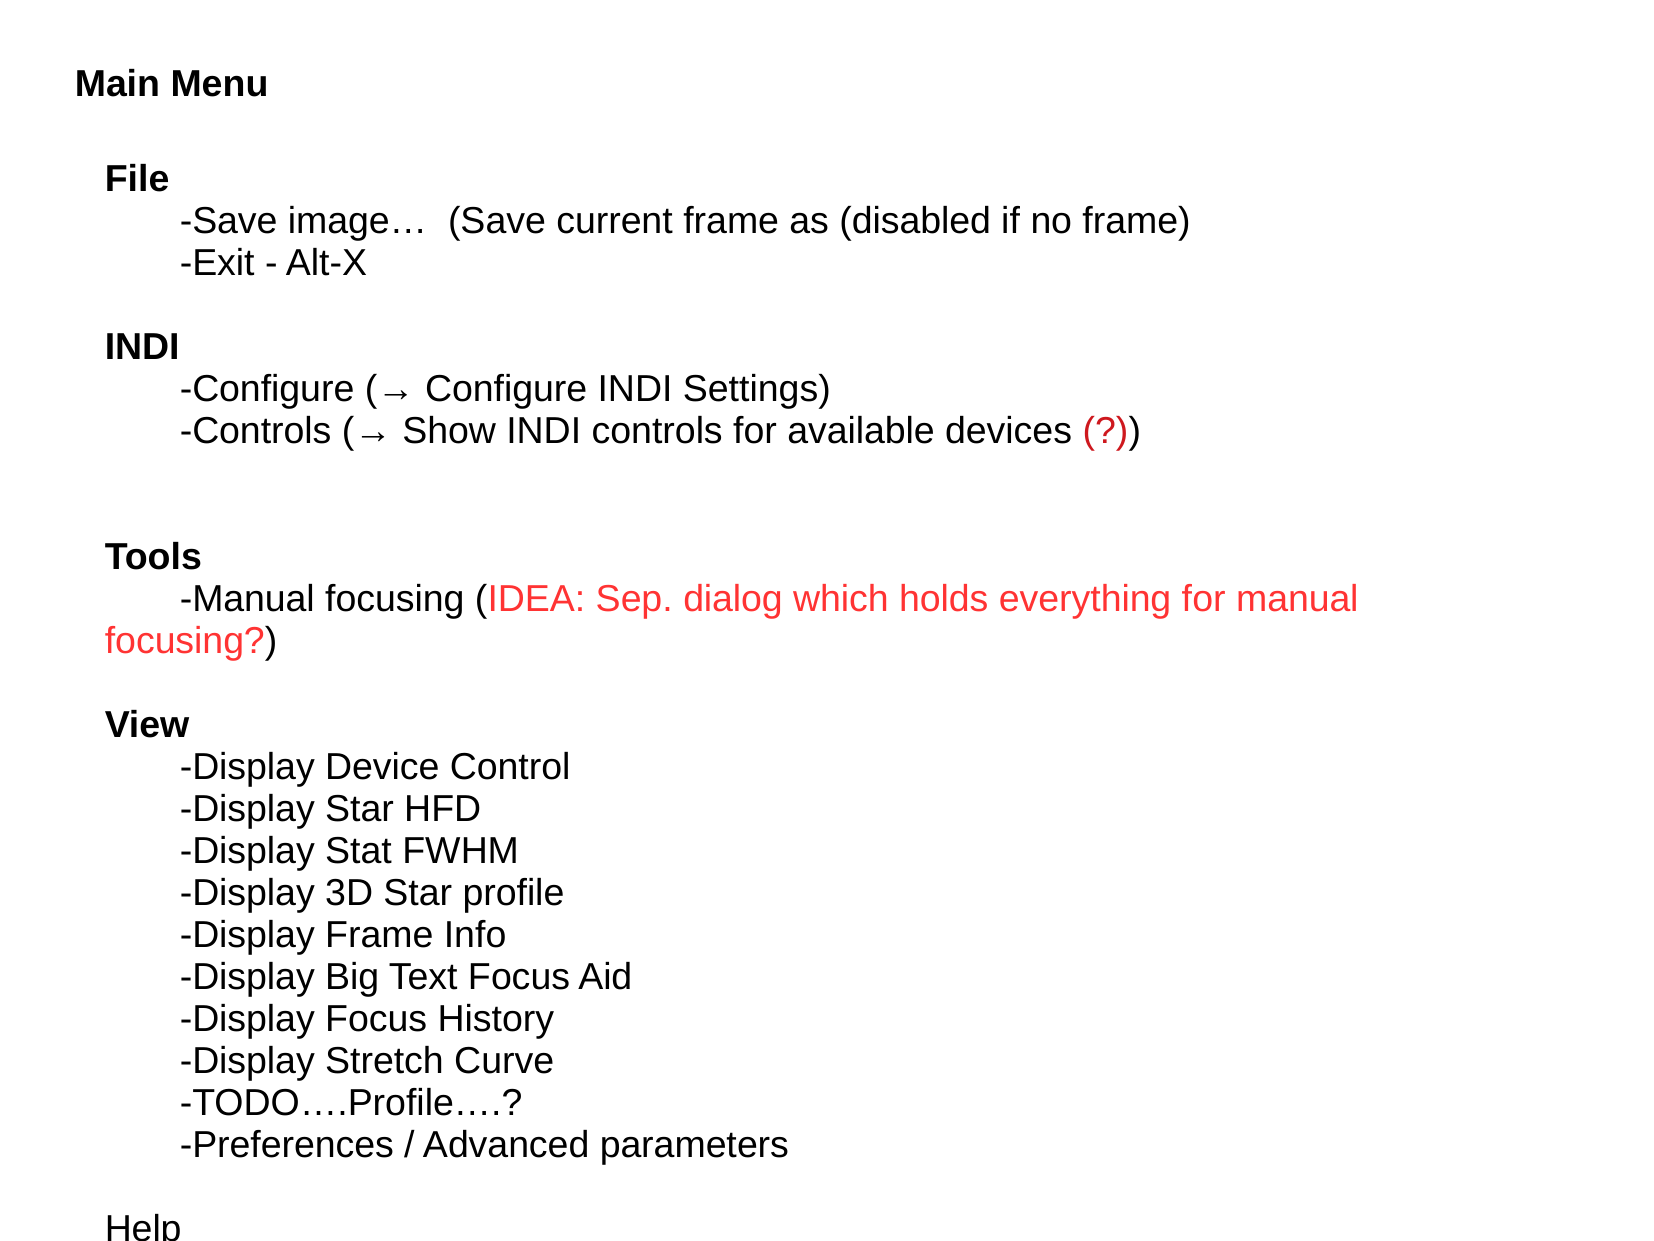

Main Menu
File
	-Save image… (Save current frame as (disabled if no frame)
	-Exit - Alt-X
INDI
	-Configure (→ Configure INDI Settings)
	-Controls (→ Show INDI controls for available devices (?))
Tools
	-Manual focusing (IDEA: Sep. dialog which holds everything for manual focusing?)
View
	-Display Device Control
	-Display Star HFD
	-Display Stat FWHM
	-Display 3D Star profile
	-Display Frame Info
	-Display Big Text Focus Aid
	-Display Focus History
	-Display Stretch Curve
	-TODO….Profile….?
	-Preferences / Advanced parameters
Help
	-About F1
	-Impatient Instructions
	-Link website?